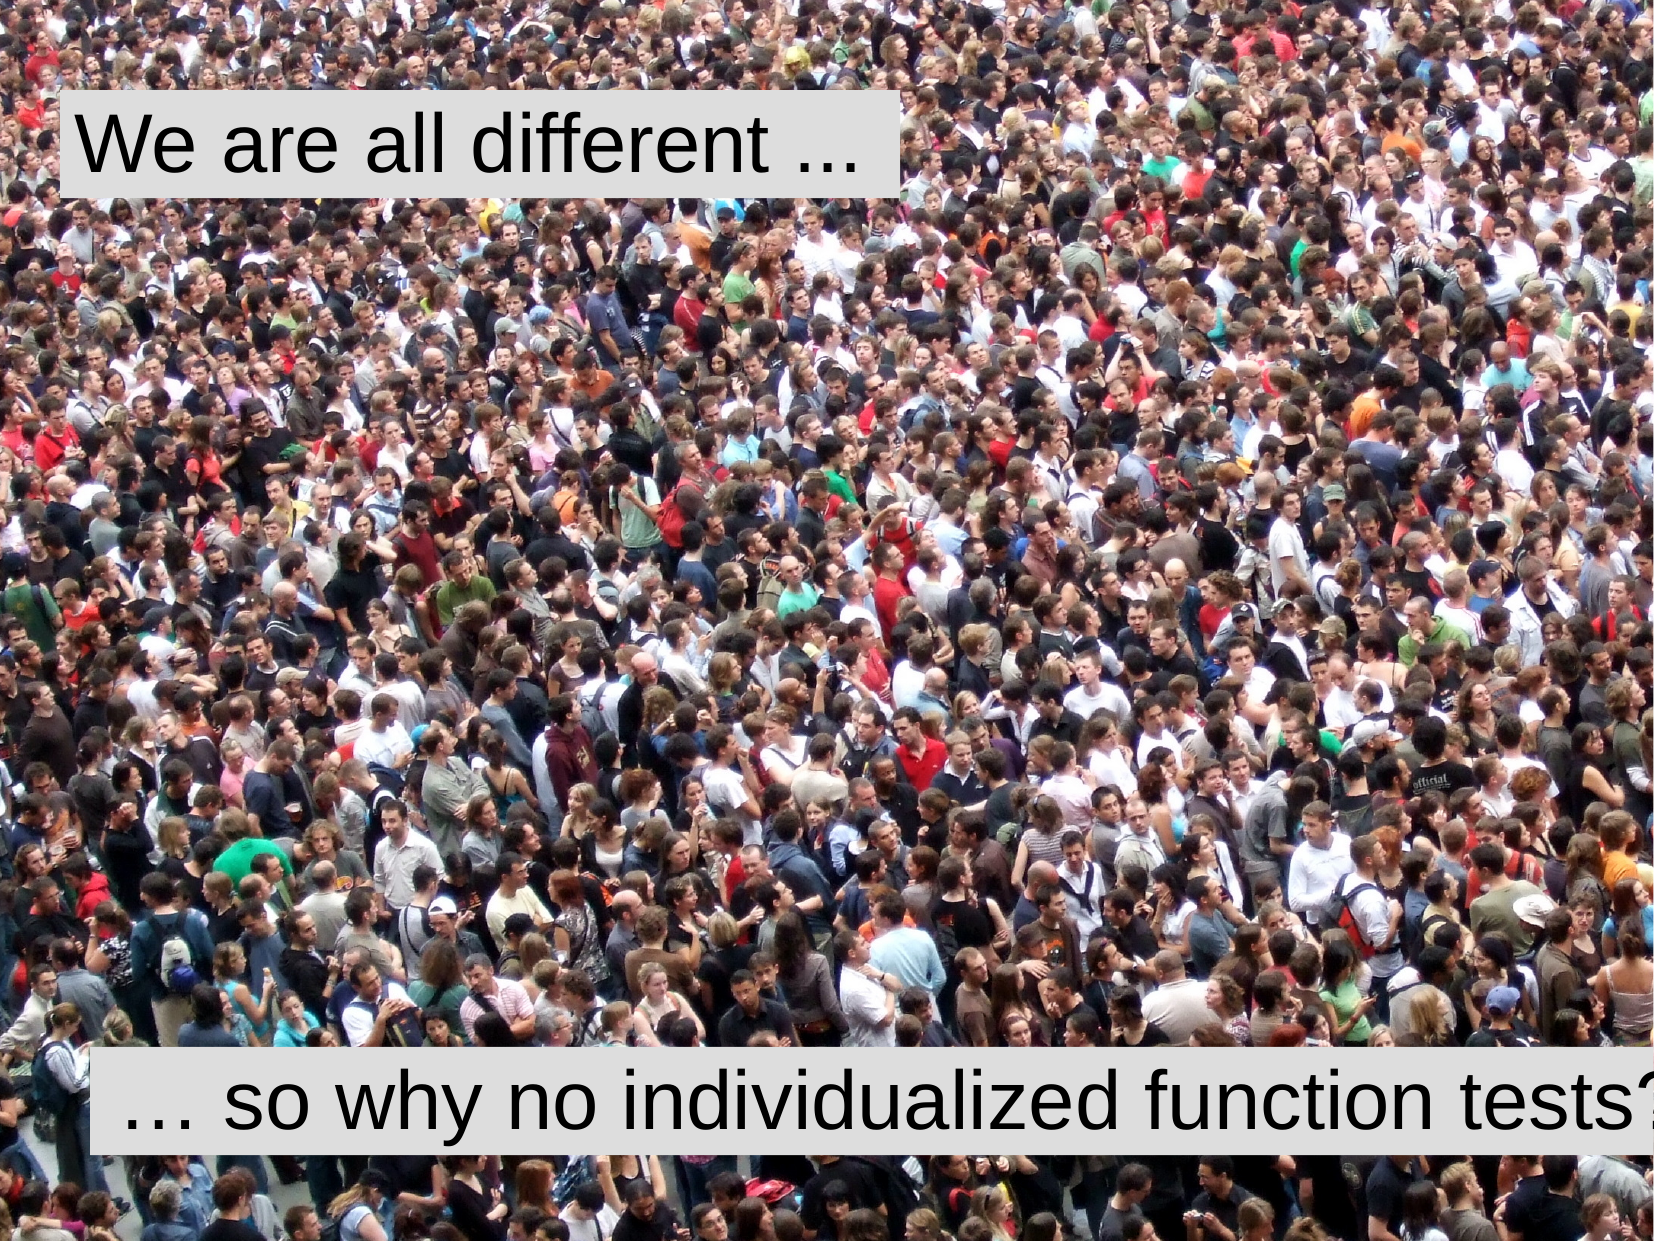

We are all different ...
… so why no individualized function tests?